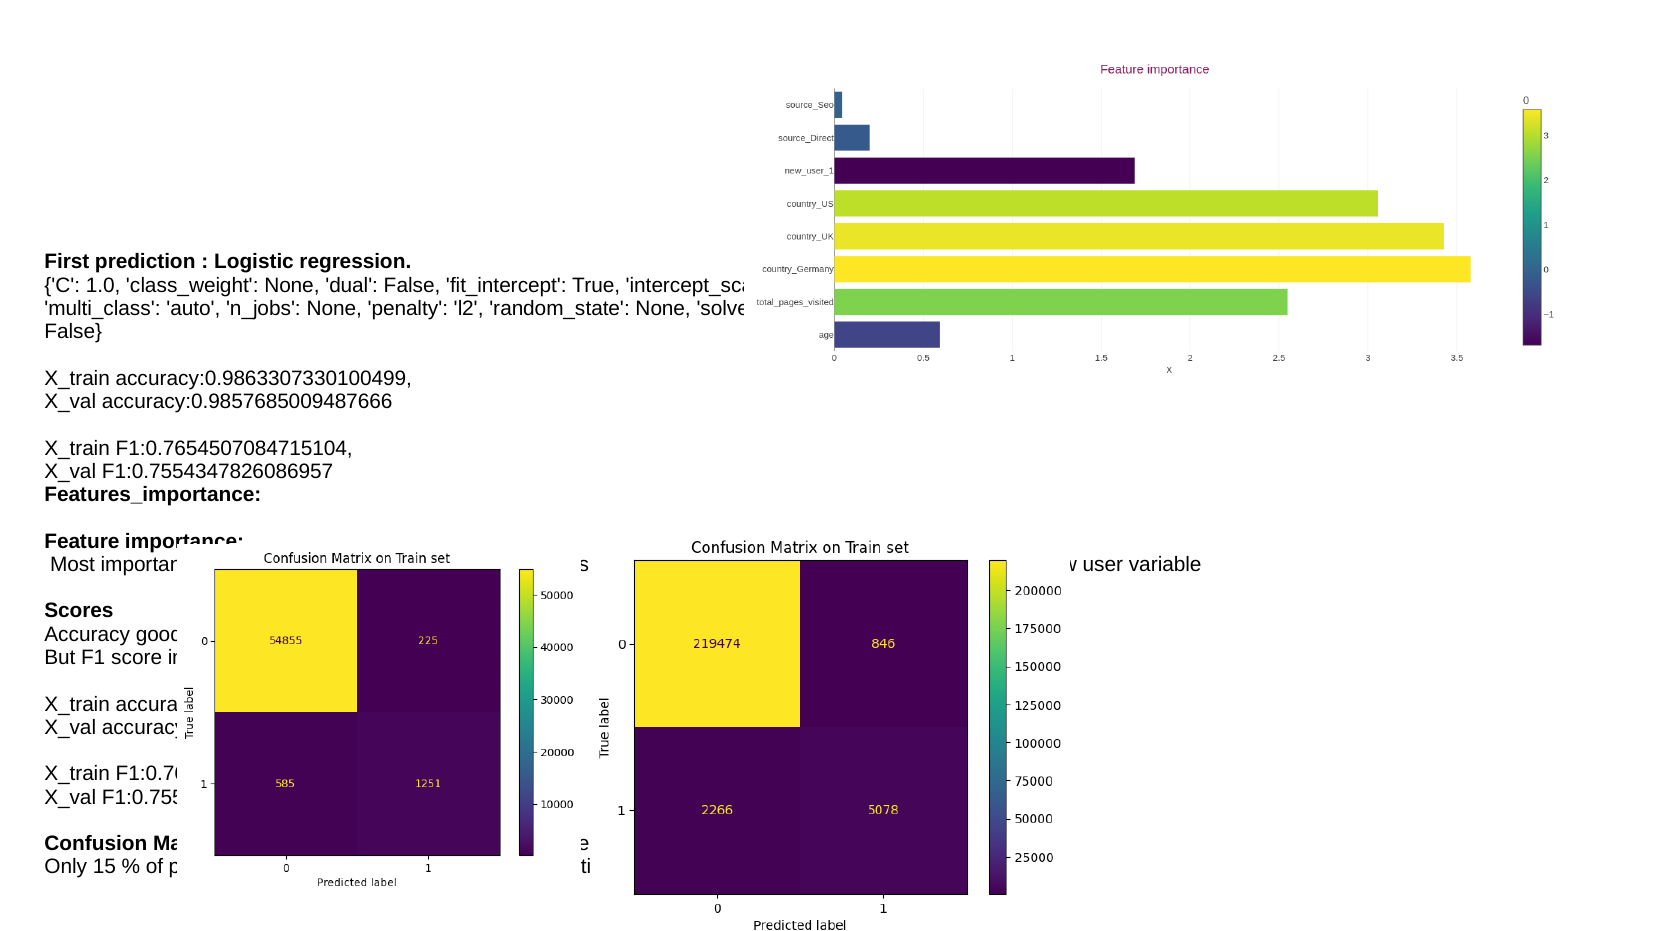

First prediction : Logistic regression.
{'C': 1.0, 'class_weight': None, 'dual': False, 'fit_intercept': True, 'intercept_scaling': 1, 'l1_ratio': None, 'max_iter': 100, 'multi_class': 'auto', 'n_jobs': None, 'penalty': 'l2', 'random_state': None, 'solver': 'lbfgs', 'tol': 0.0001, 'verbose': 0, 'warm_start': False}
X_train accuracy:0.9863307330100499,
X_val accuracy:0.9857685009487666
X_train F1:0.7654507084715104,
X_val F1:0.7554347826086957
Features_importance:
Feature importance:
 Most important features seems to be The number of pages visited (positive correlation) and the country, the new user variable
Scores
Accuracy good for both. No overfitting.
But F1 score in similar for both, but it is 0.75.
X_train accuracy:0.9863307330100499,
X_val accuracy:0.9857685009487666
X_train F1:0.7654507084715104,
X_val F1:0.7554347826086957
Confusion Matrix shows : problems with the positives labels : 30 % have been predicted as negative.
Only 15 % of prdicted negatives should be actually be positives.